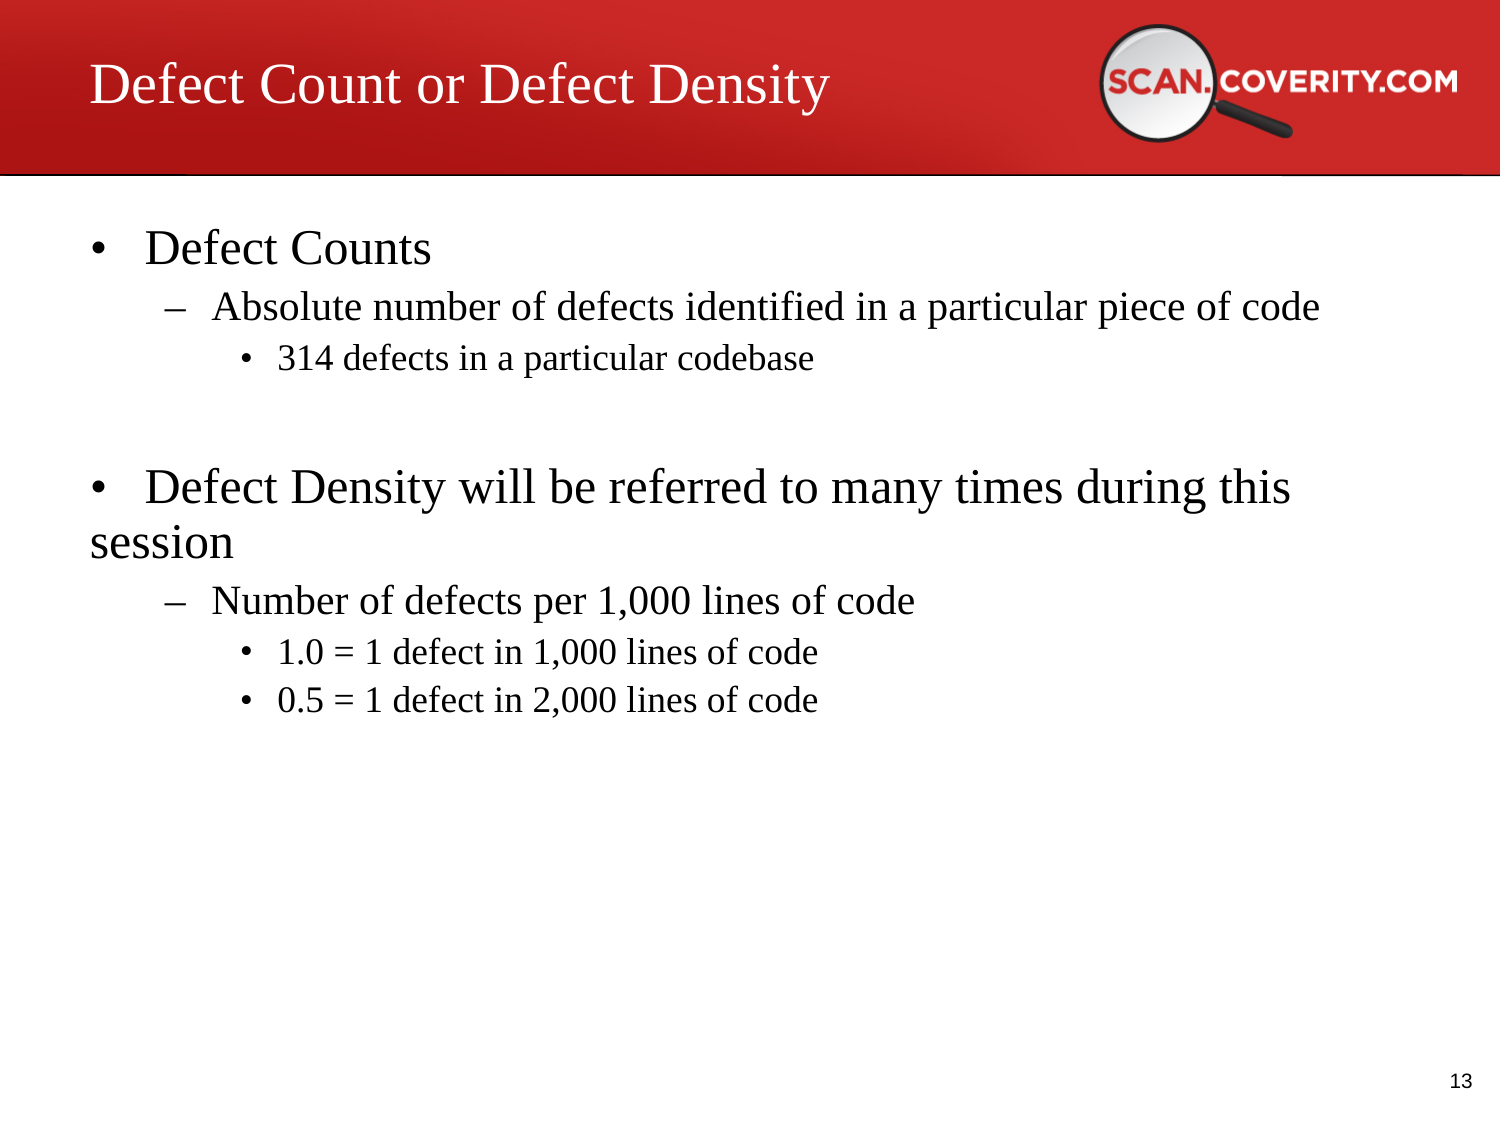

# Defect Count or Defect Density
 Defect Counts
Absolute number of defects identified in a particular piece of code
314 defects in a particular codebase
 Defect Density will be referred to many times during this session
Number of defects per 1,000 lines of code
1.0 = 1 defect in 1,000 lines of code
0.5 = 1 defect in 2,000 lines of code
13